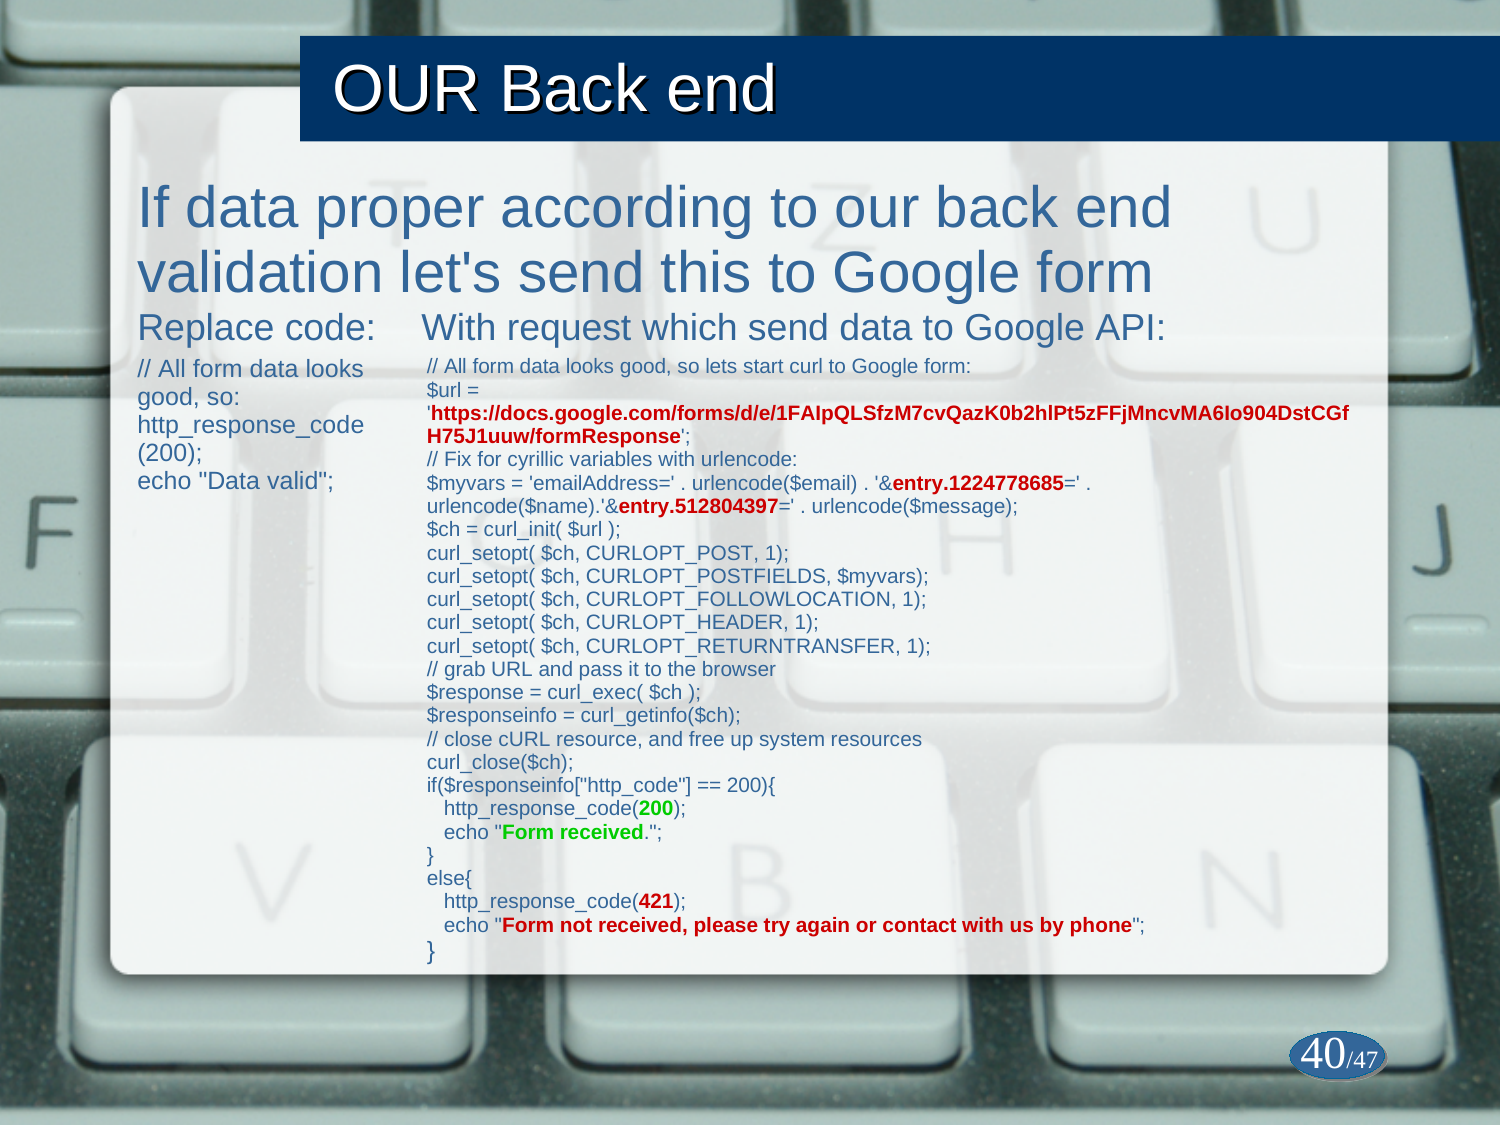

# OUR Back end
If data proper according to our back end validation let's send this to Google form
Replace code:
With request which send data to Google API:
// All form data looks good, so lets start curl to Google form:
$url = 'https://docs.google.com/forms/d/e/1FAIpQLSfzM7cvQazK0b2hlPt5zFFjMncvMA6Io904DstCGfH75J1uuw/formResponse';
// Fix for cyrillic variables with urlencode:
$myvars = 'emailAddress=' . urlencode($email) . '&entry.1224778685=' . urlencode($name).'&entry.512804397=' . urlencode($message);
$ch = curl_init( $url );
curl_setopt( $ch, CURLOPT_POST, 1);
curl_setopt( $ch, CURLOPT_POSTFIELDS, $myvars);
curl_setopt( $ch, CURLOPT_FOLLOWLOCATION, 1);
curl_setopt( $ch, CURLOPT_HEADER, 1);
curl_setopt( $ch, CURLOPT_RETURNTRANSFER, 1);
// grab URL and pass it to the browser
$response = curl_exec( $ch );
$responseinfo = curl_getinfo($ch);
// close cURL resource, and free up system resources
curl_close($ch);
if($responseinfo["http_code"] == 200){
 http_response_code(200);
 echo "Form received.";
}
else{
 http_response_code(421);
 echo "Form not received, please try again or contact with us by phone";
}
// All form data looks good, so:
http_response_code(200);
echo "Data valid";
40